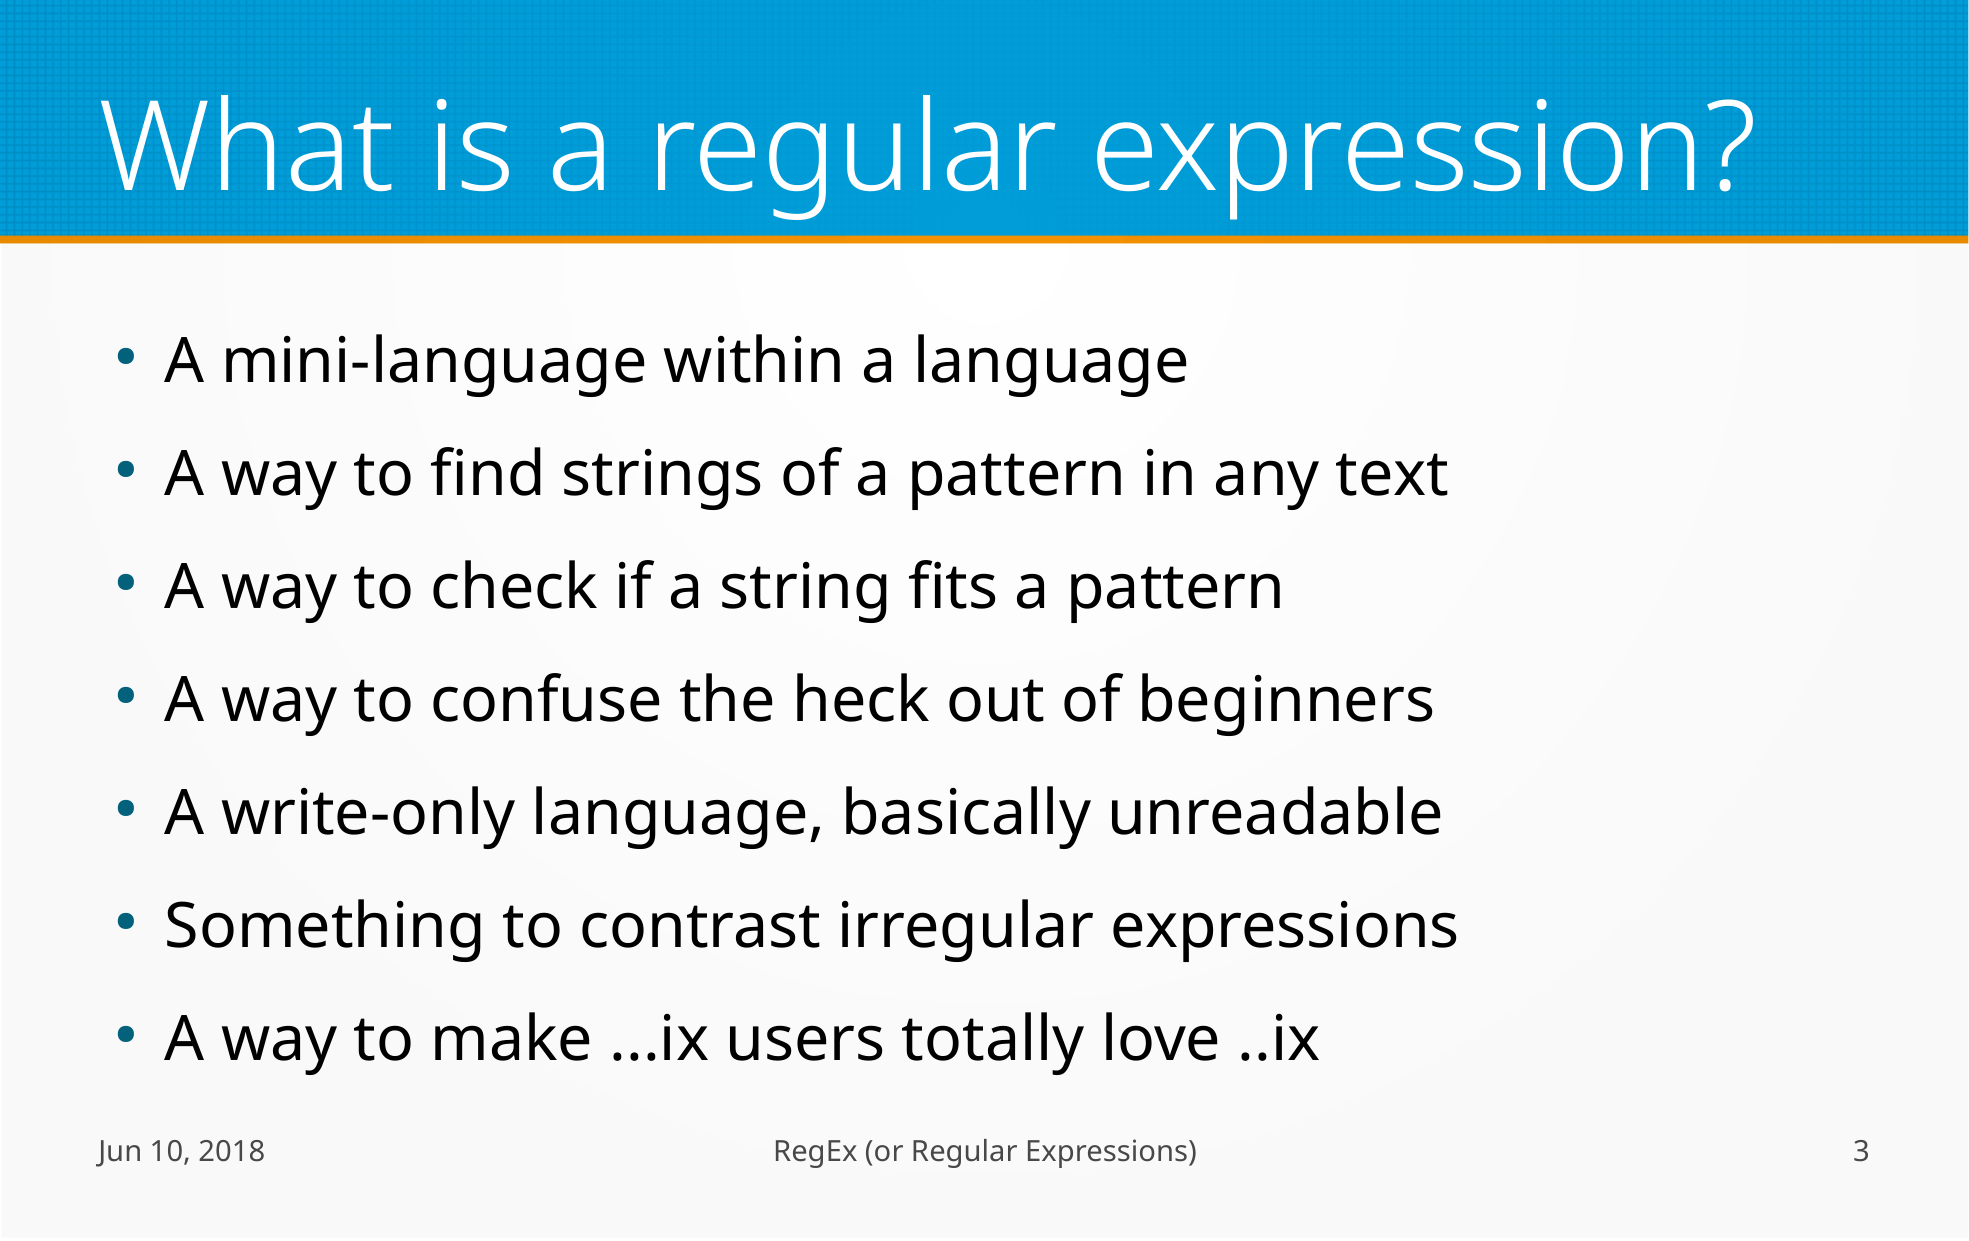

# What is a regular expression?
A mini-language within a language
A way to find strings of a pattern in any text
A way to check if a string fits a pattern
A way to confuse the heck out of beginners
A write-only language, basically unreadable
Something to contrast irregular expressions
A way to make ...ix users totally love ..ix
Jun 10, 2018
RegEx (or Regular Expressions)
3